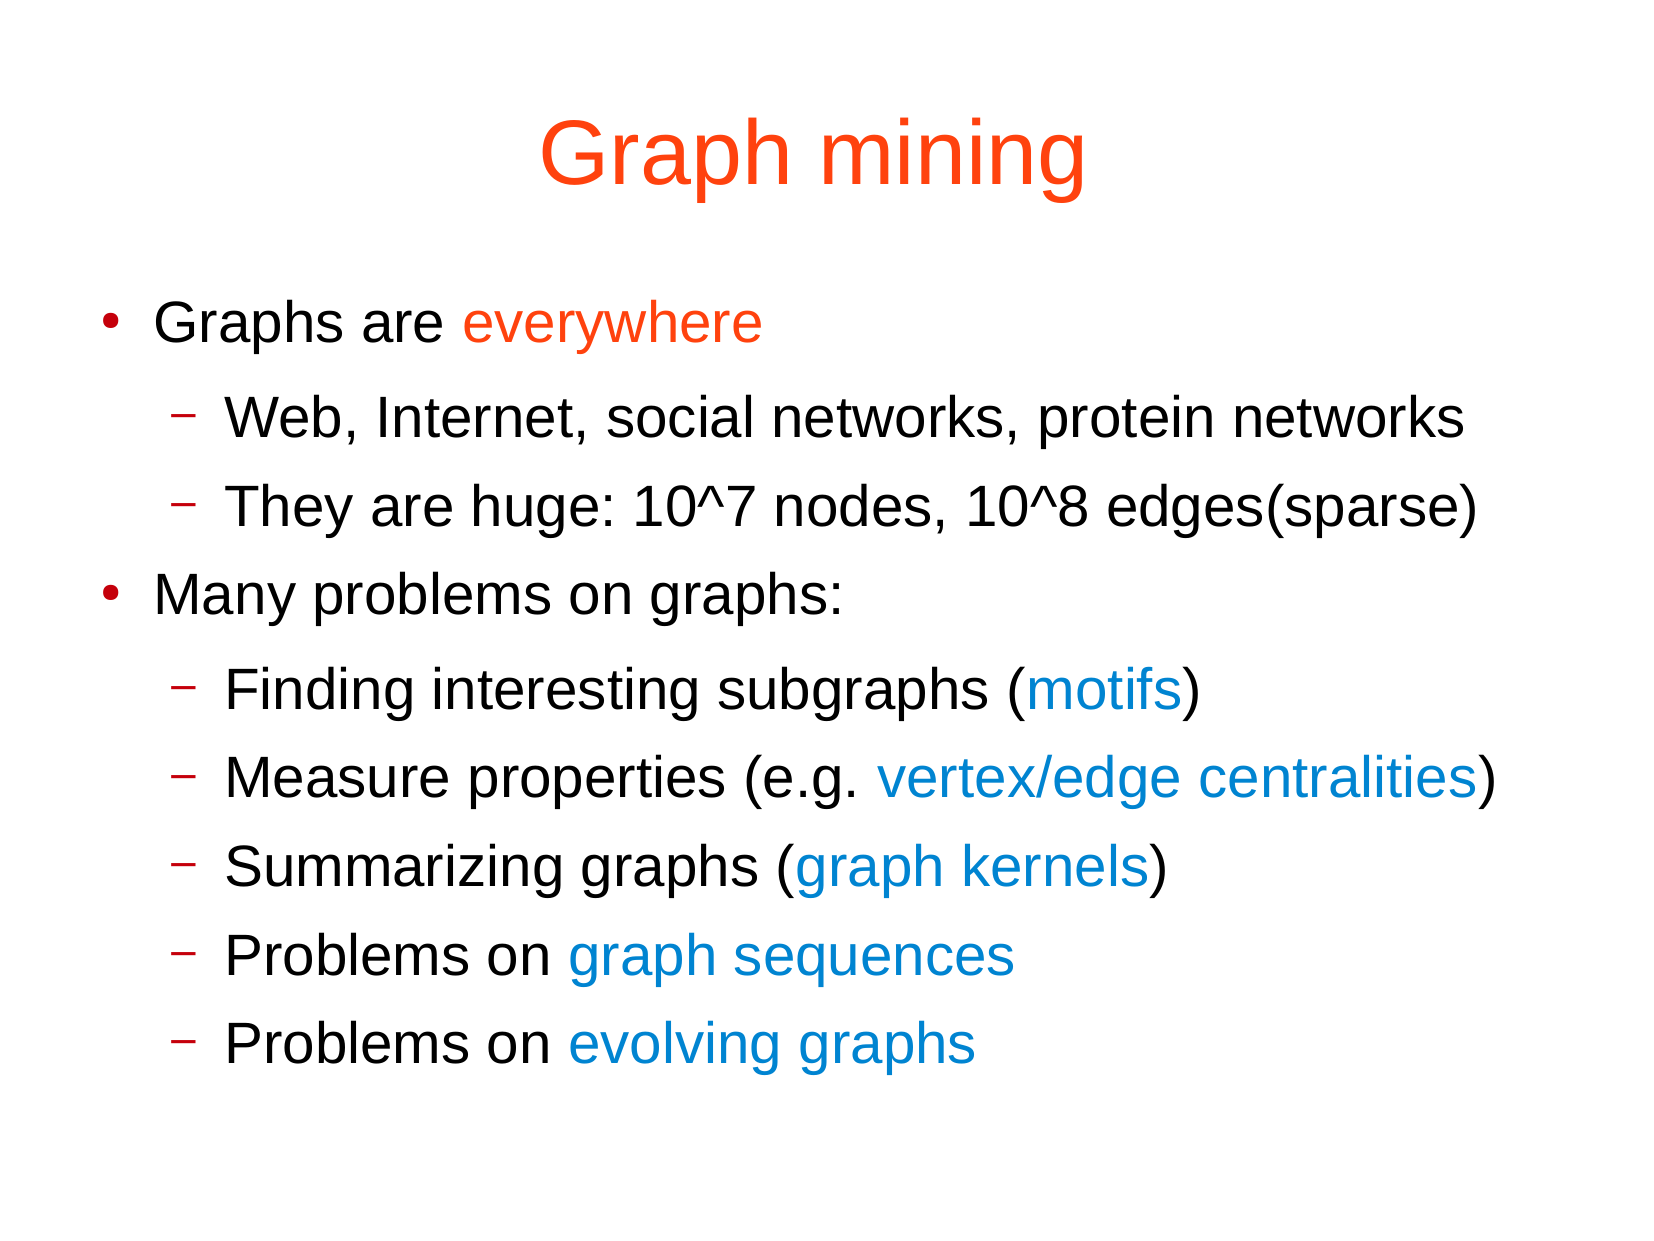

# Graph mining
Graphs are everywhere
Web, Internet, social networks, protein networks
They are huge: 10^7 nodes, 10^8 edges(sparse)
Many problems on graphs:
Finding interesting subgraphs (motifs)
Measure properties (e.g. vertex/edge centralities)
Summarizing graphs (graph kernels)
Problems on graph sequences
Problems on evolving graphs